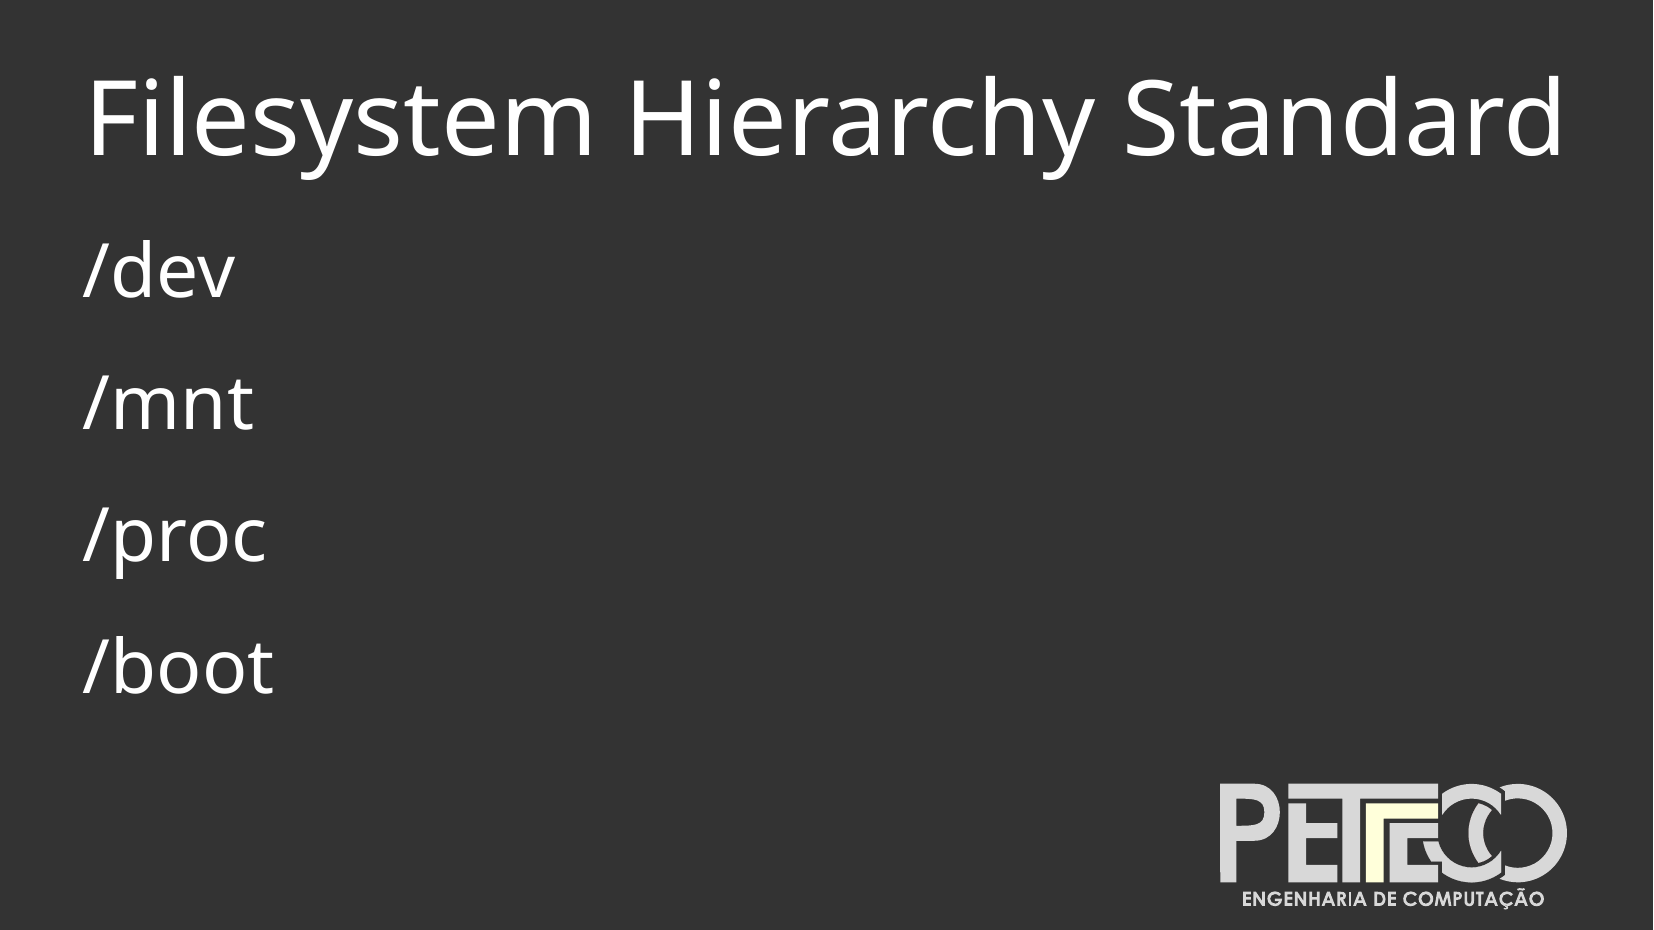

# Filesystem Hierarchy Standard
/dev
/mnt
/proc
/boot